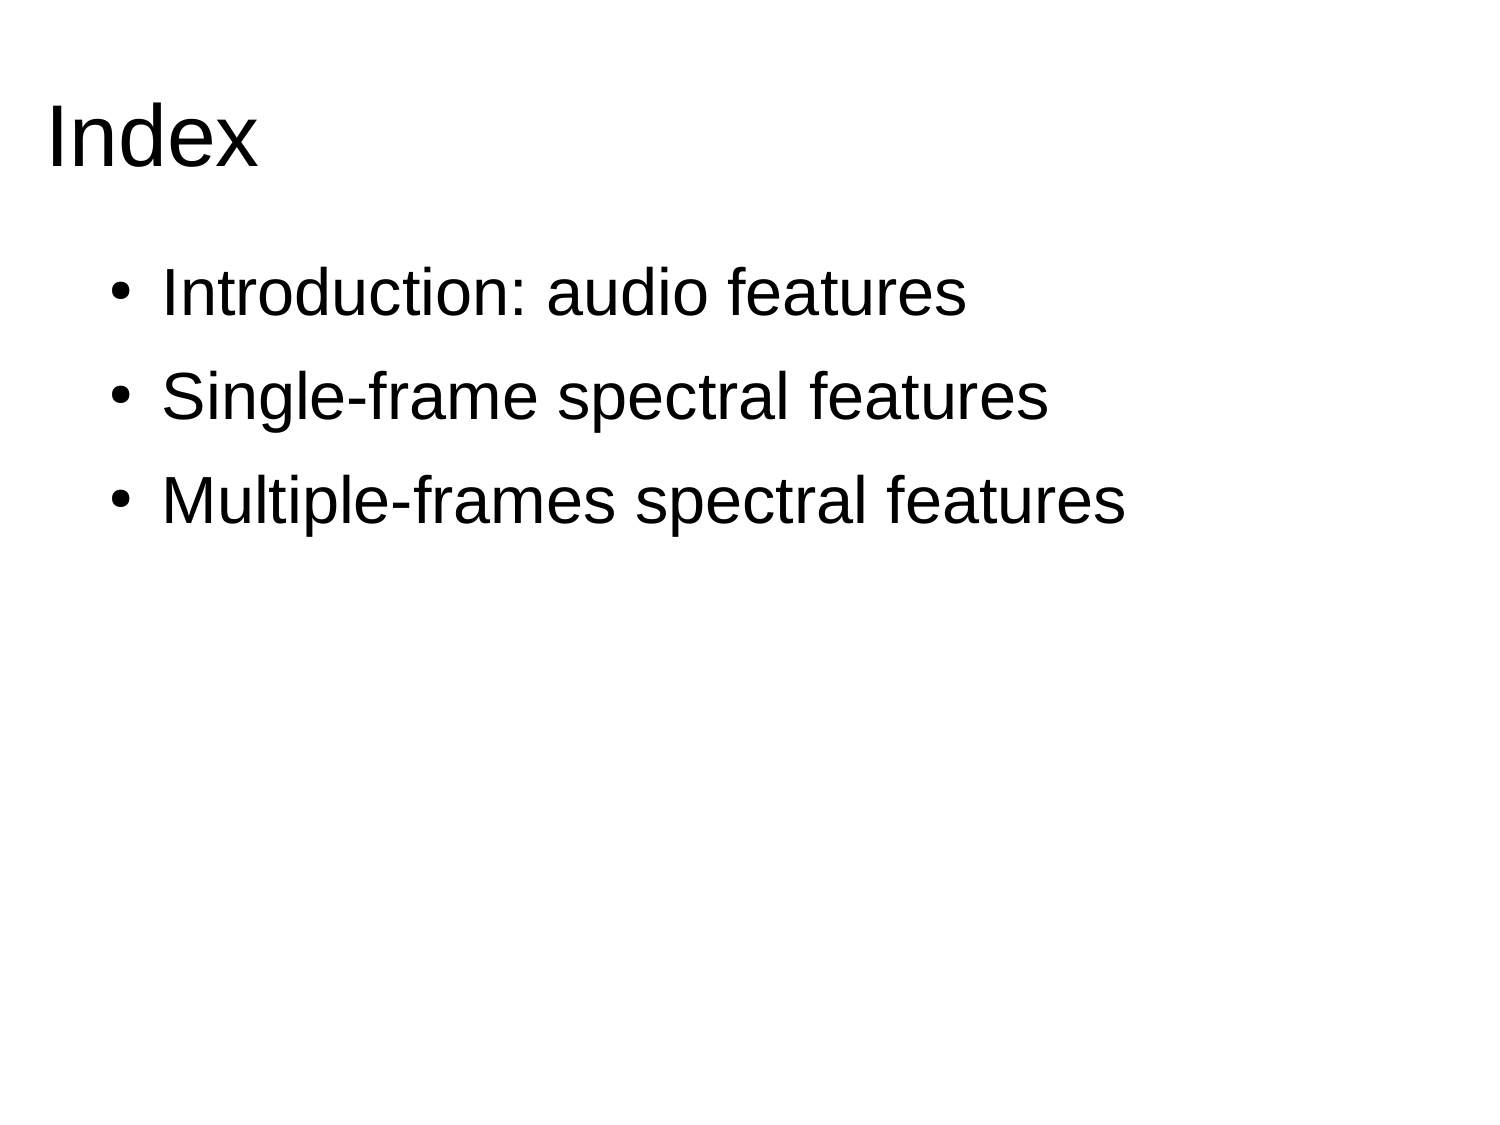

# Index
Introduction: audio features
Single-frame spectral features
Multiple-frames spectral features